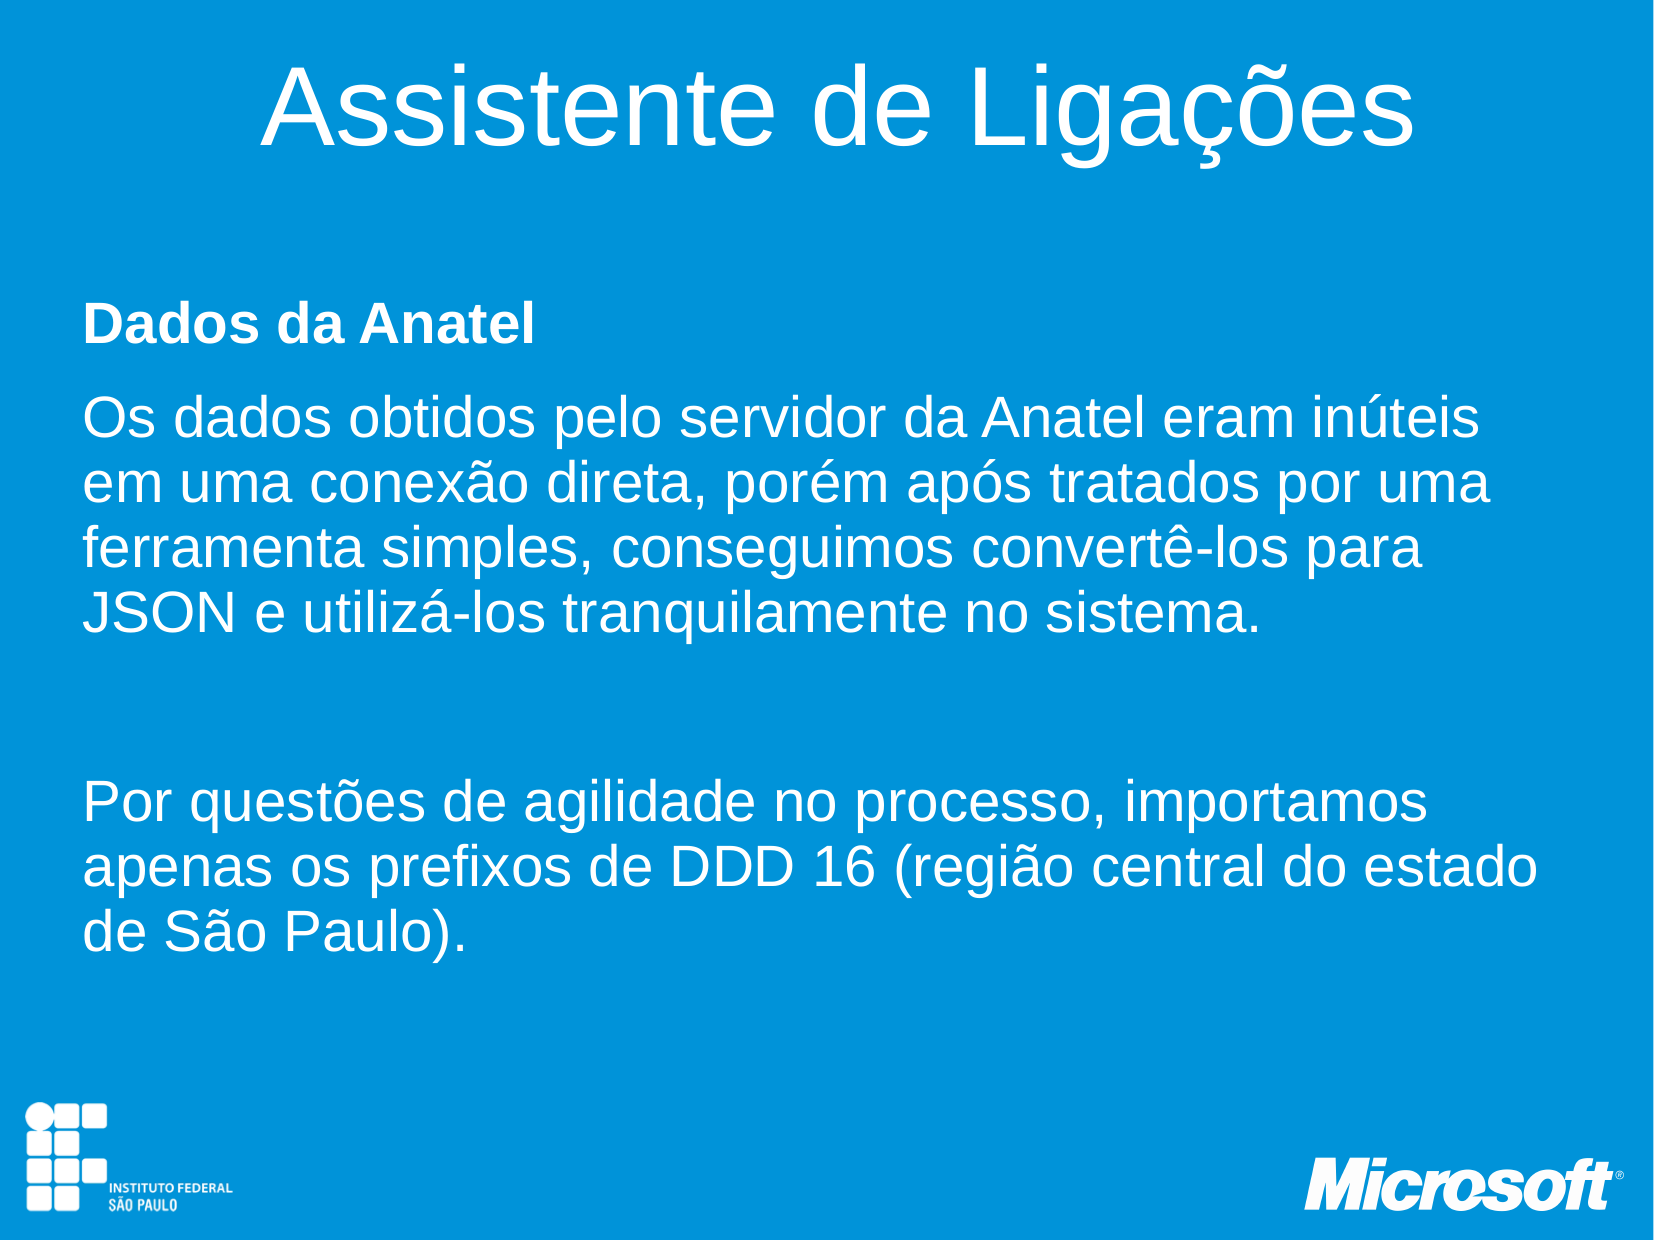

Assistente de Ligações
# Dados da Anatel
Os dados obtidos pelo servidor da Anatel eram inúteis em uma conexão direta, porém após tratados por uma ferramenta simples, conseguimos convertê-los para JSON e utilizá-los tranquilamente no sistema.
Por questões de agilidade no processo, importamos apenas os prefixos de DDD 16 (região central do estado de São Paulo).